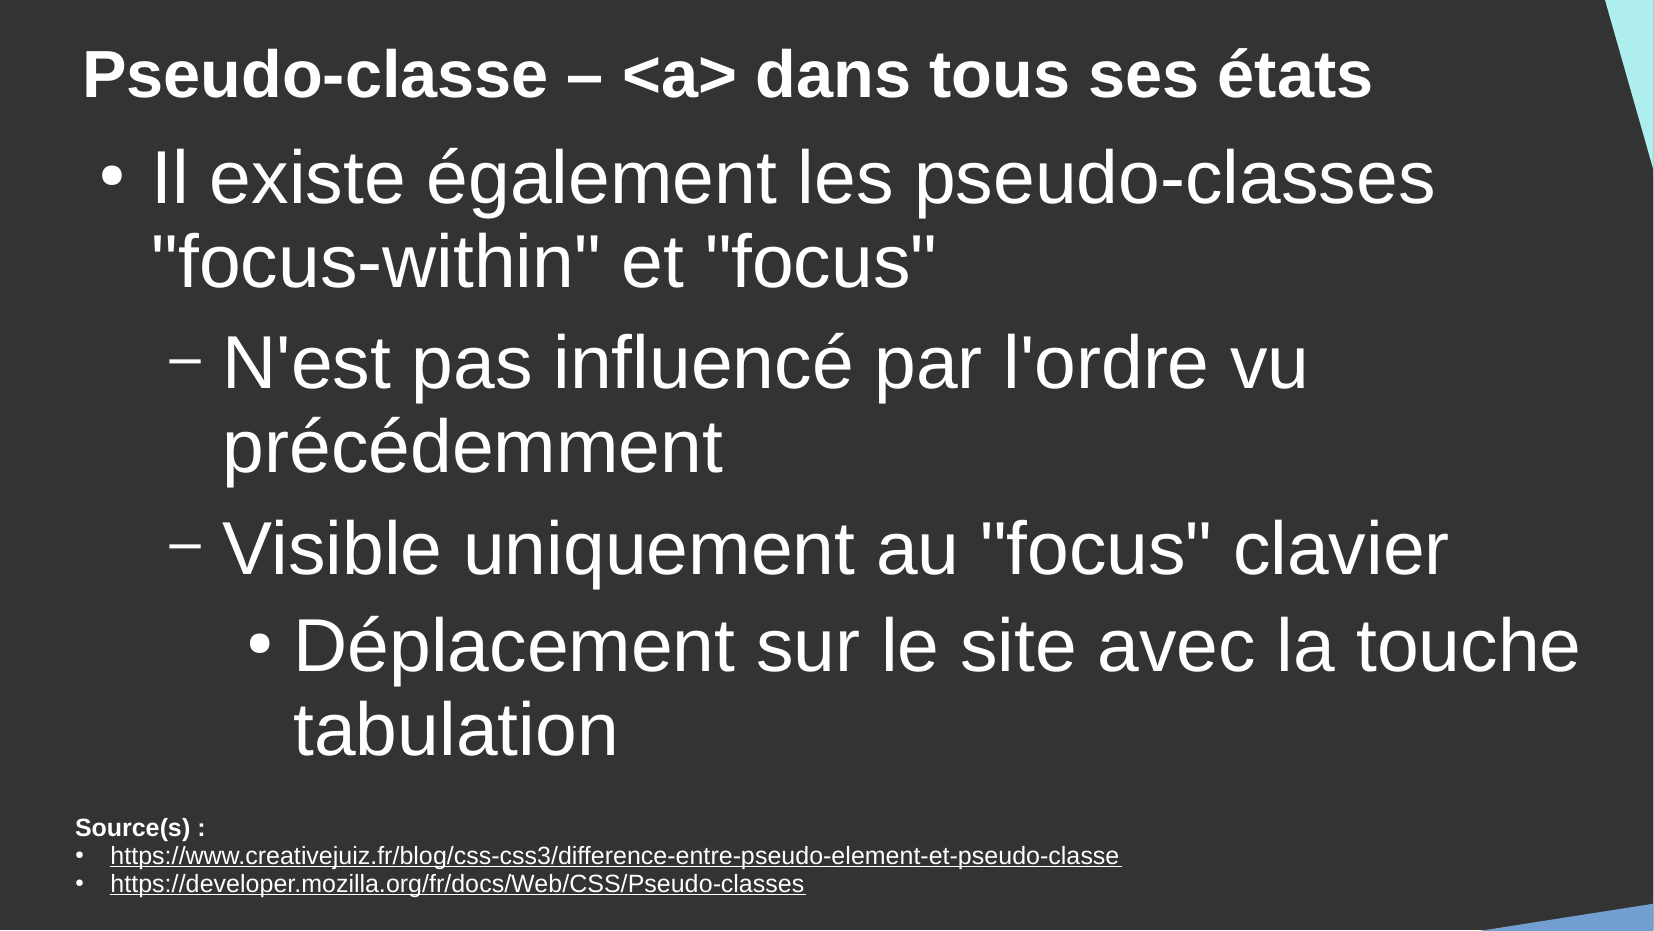

# Pseudo-classe – <a> dans tous ses états
Il existe également les pseudo-classes "focus-within" et "focus"
N'est pas influencé par l'ordre vu précédemment
Visible uniquement au "focus" clavier
Déplacement sur le site avec la touche tabulation
Source(s) :
https://www.creativejuiz.fr/blog/css-css3/difference-entre-pseudo-element-et-pseudo-classe
https://developer.mozilla.org/fr/docs/Web/CSS/Pseudo-classes